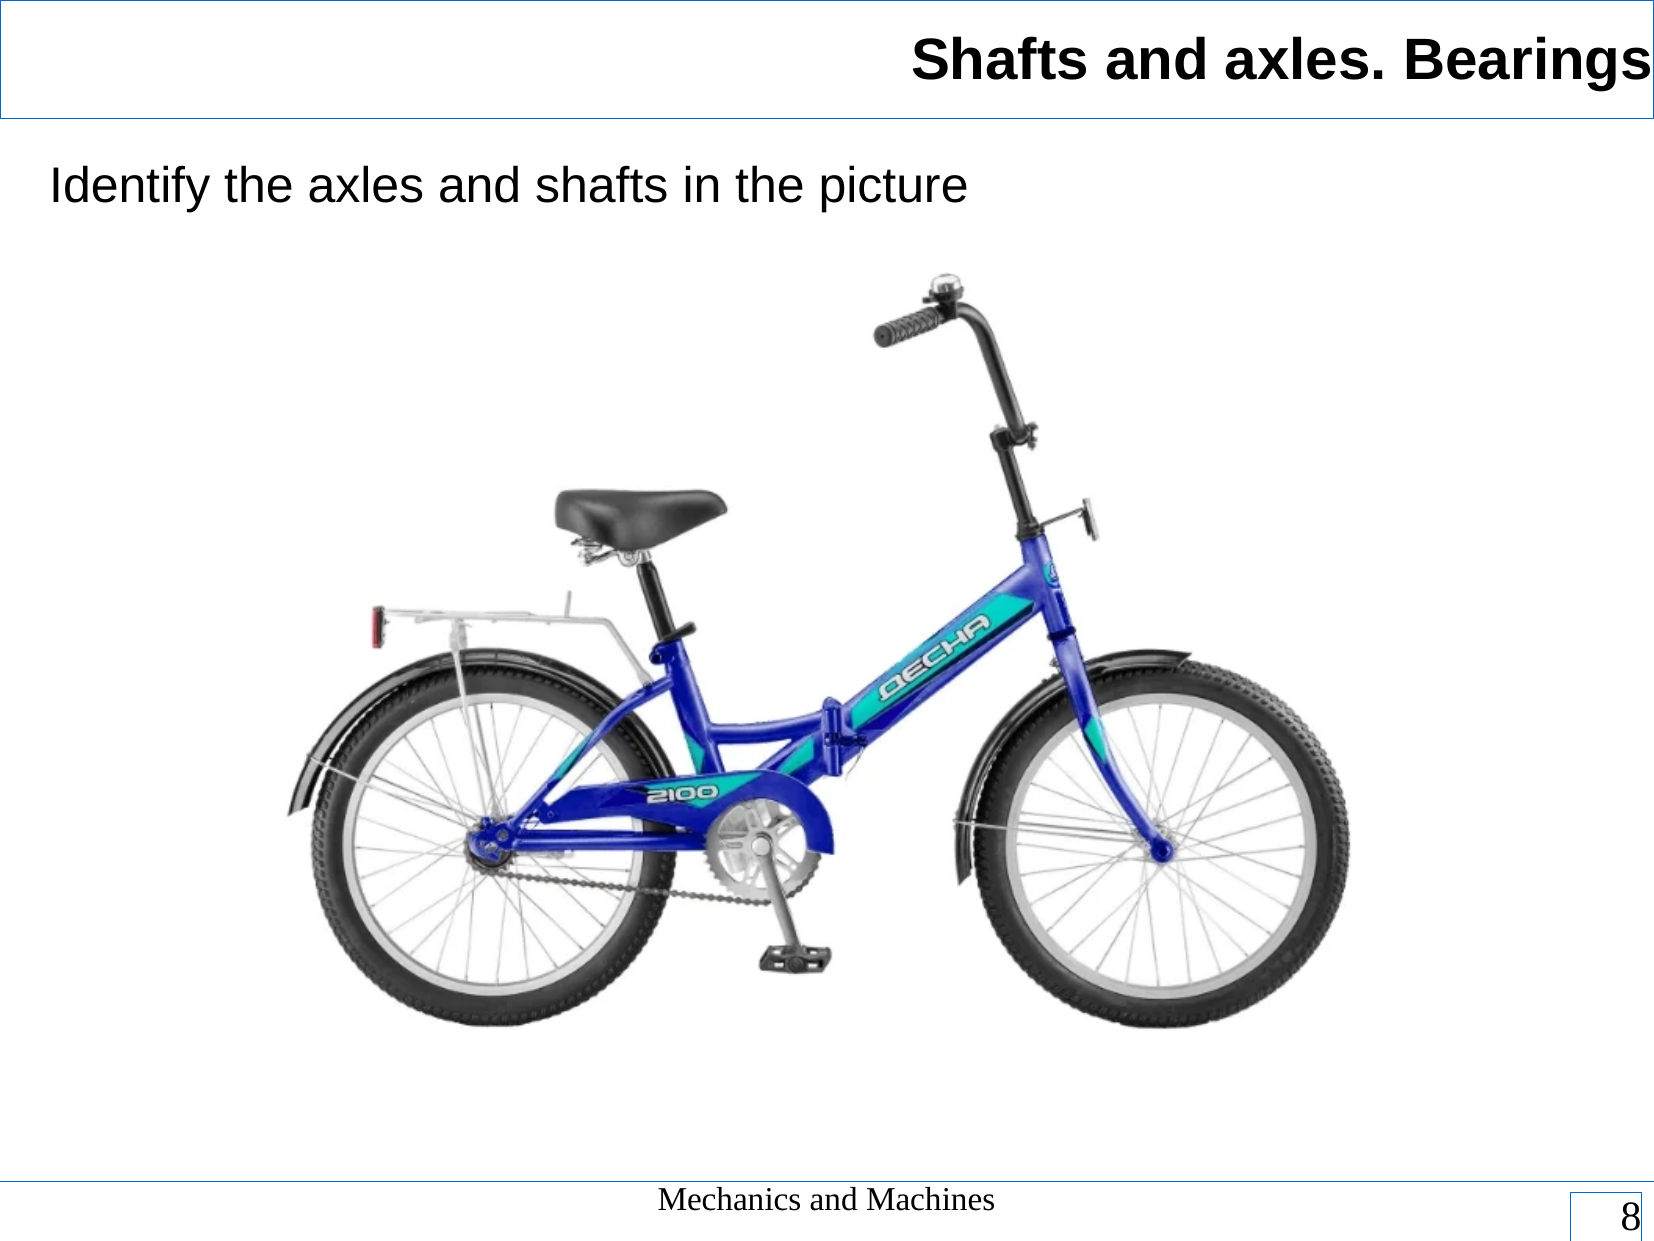

# Shafts and axles. Bearings
Identify the axles and shafts in the picture
Mechanics and Machines
8